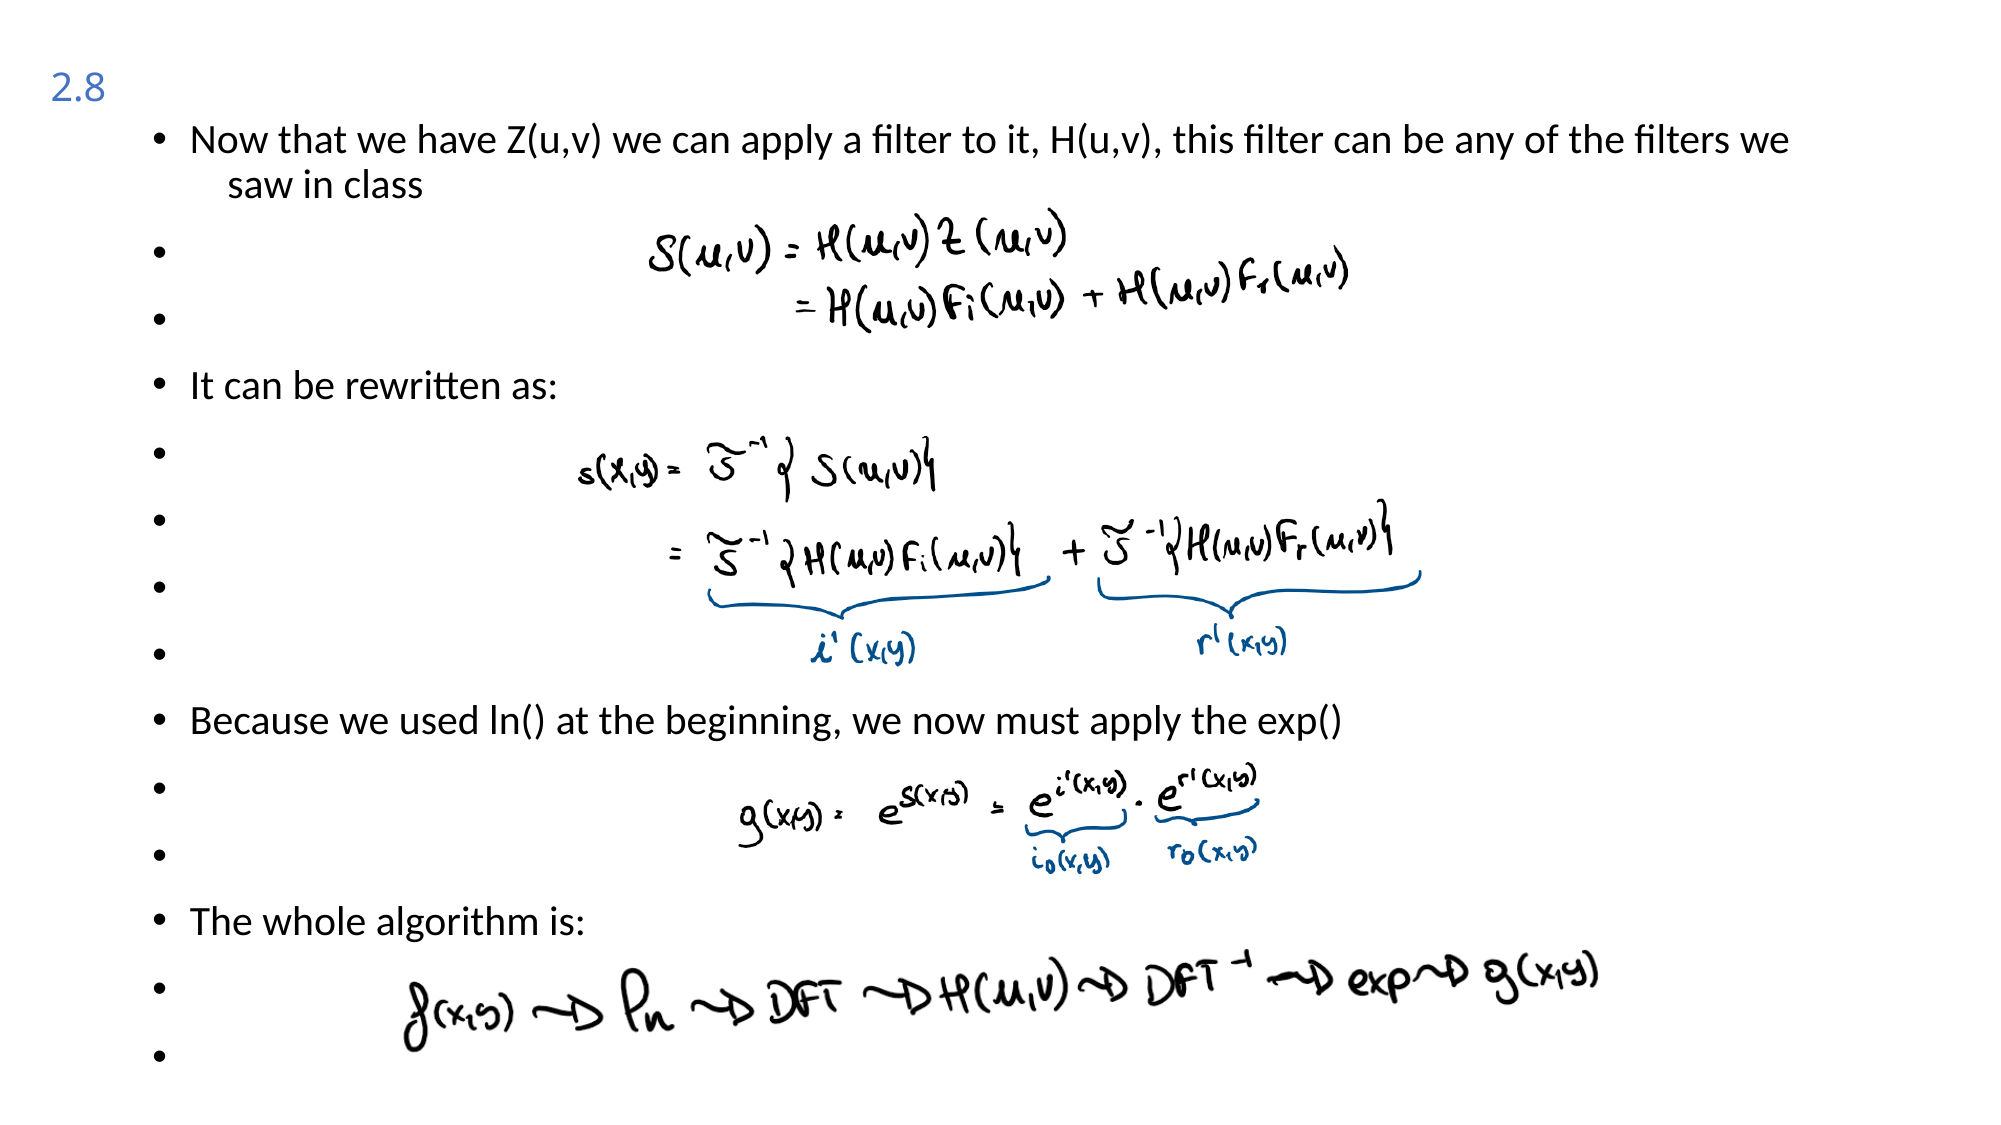

2.8
# Now that we have Z(u,v) we can apply a filter to it, H(u,v), this filter can be any of the filters we saw in class
It can be rewritten as:
Because we used ln() at the beginning, we now must apply the exp()
The whole algorithm is: